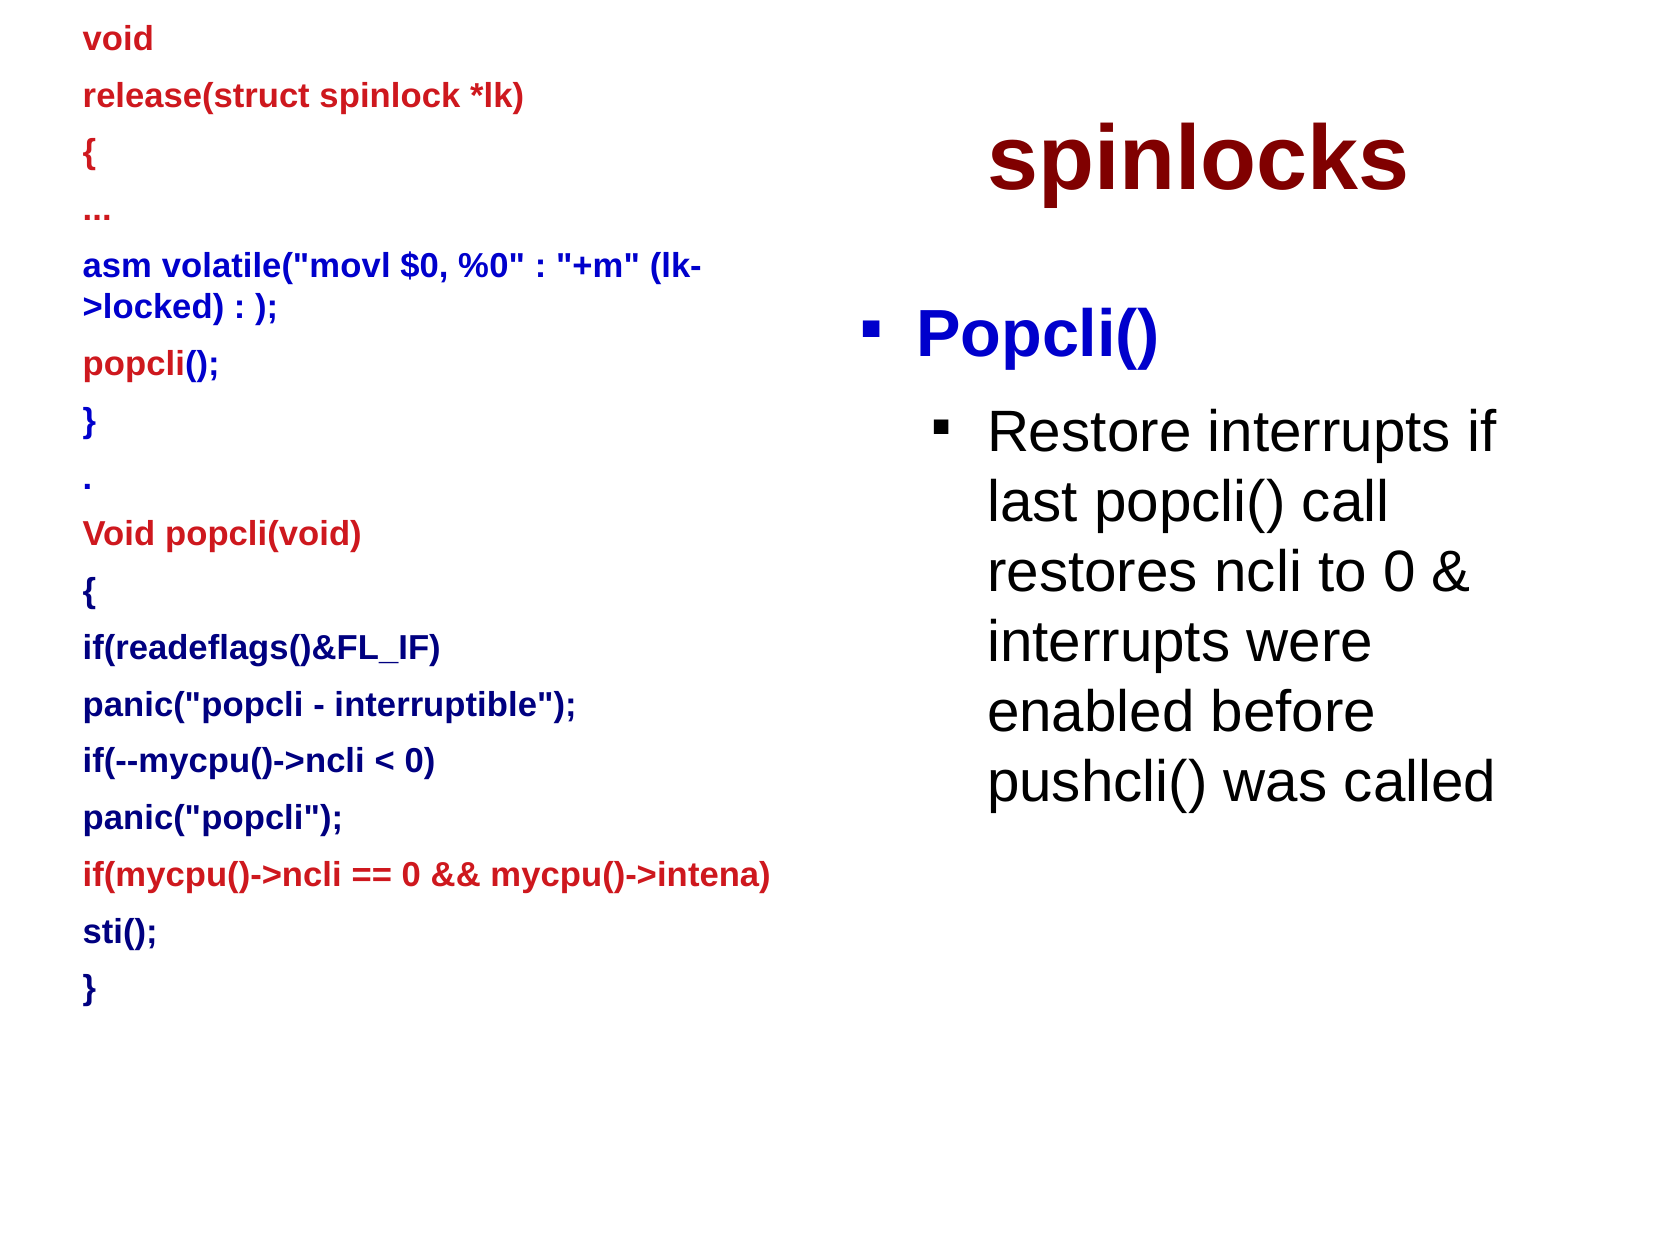

void
release(struct spinlock *lk)
{
...
asm volatile("movl $0, %0" : "+m" (lk->locked) : );
popcli();
}
.
Void popcli(void)
{
if(readeflags()&FL_IF)
panic("popcli - interruptible");
if(--mycpu()->ncli < 0)
panic("popcli");
if(mycpu()->ncli == 0 && mycpu()->intena)
sti();
}
# spinlocks
Popcli()
Restore interrupts if last popcli() call restores ncli to 0 & interrupts were enabled before pushcli() was called